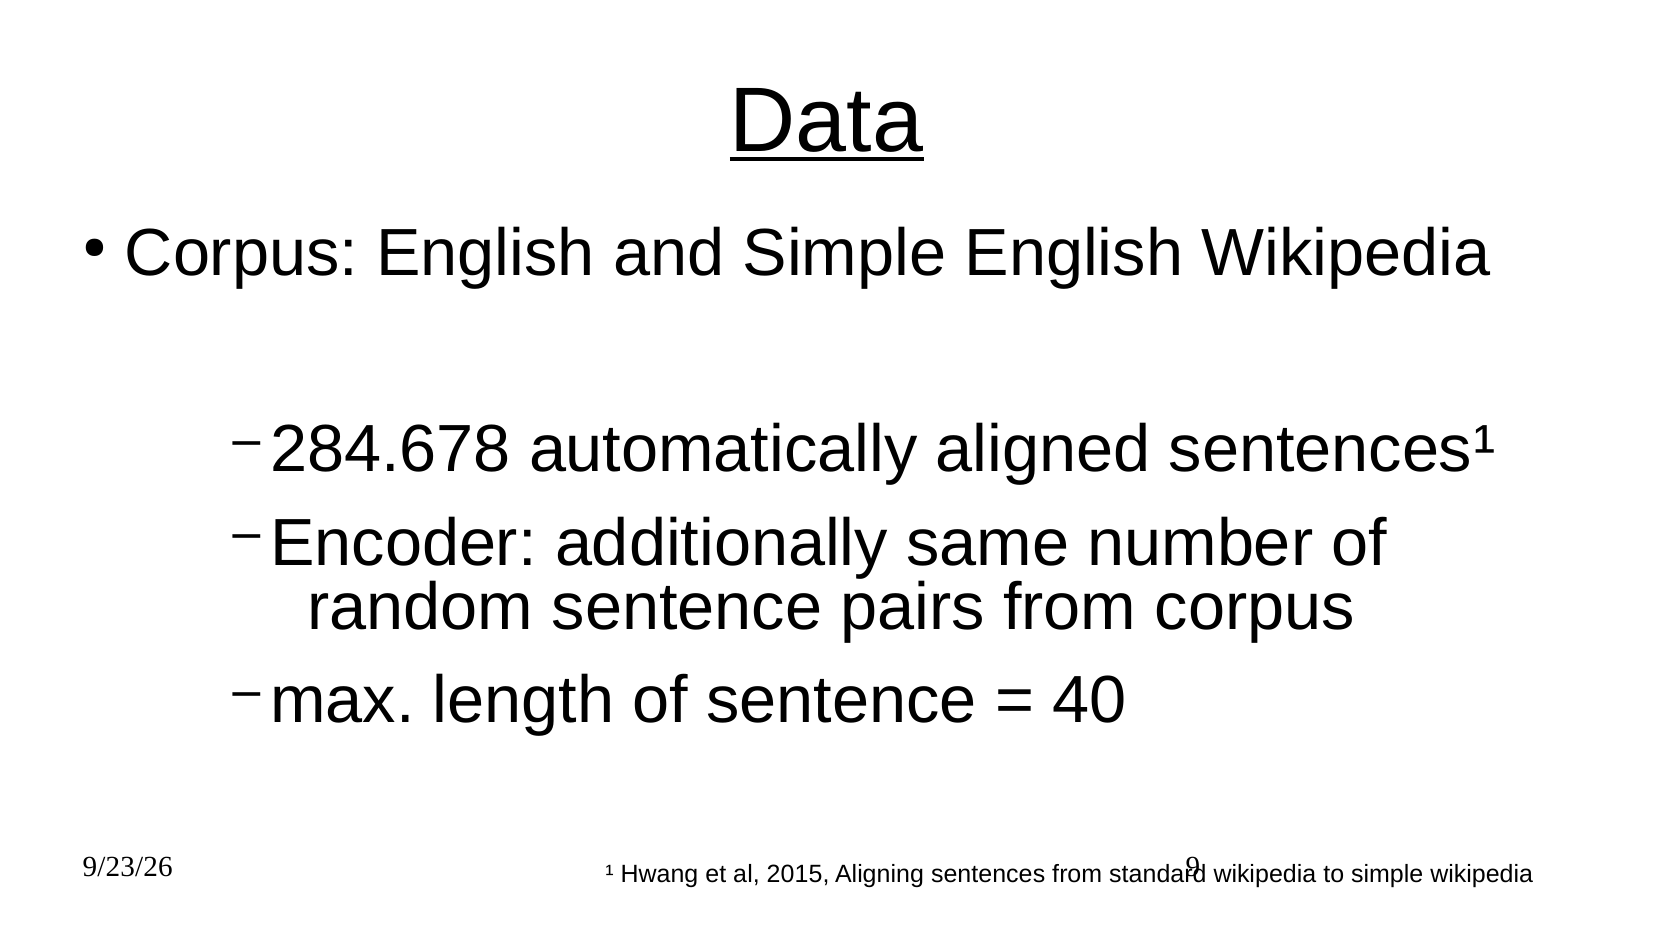

# Data
 Corpus: English and Simple English Wikipedia
284.678 automatically aligned sentences¹
Encoder: additionally same number of random sentence pairs from corpus
max. length of sentence = 40
4
¹ Hwang et al, 2015, Aligning sentences from standard wikipedia to simple wikipedia